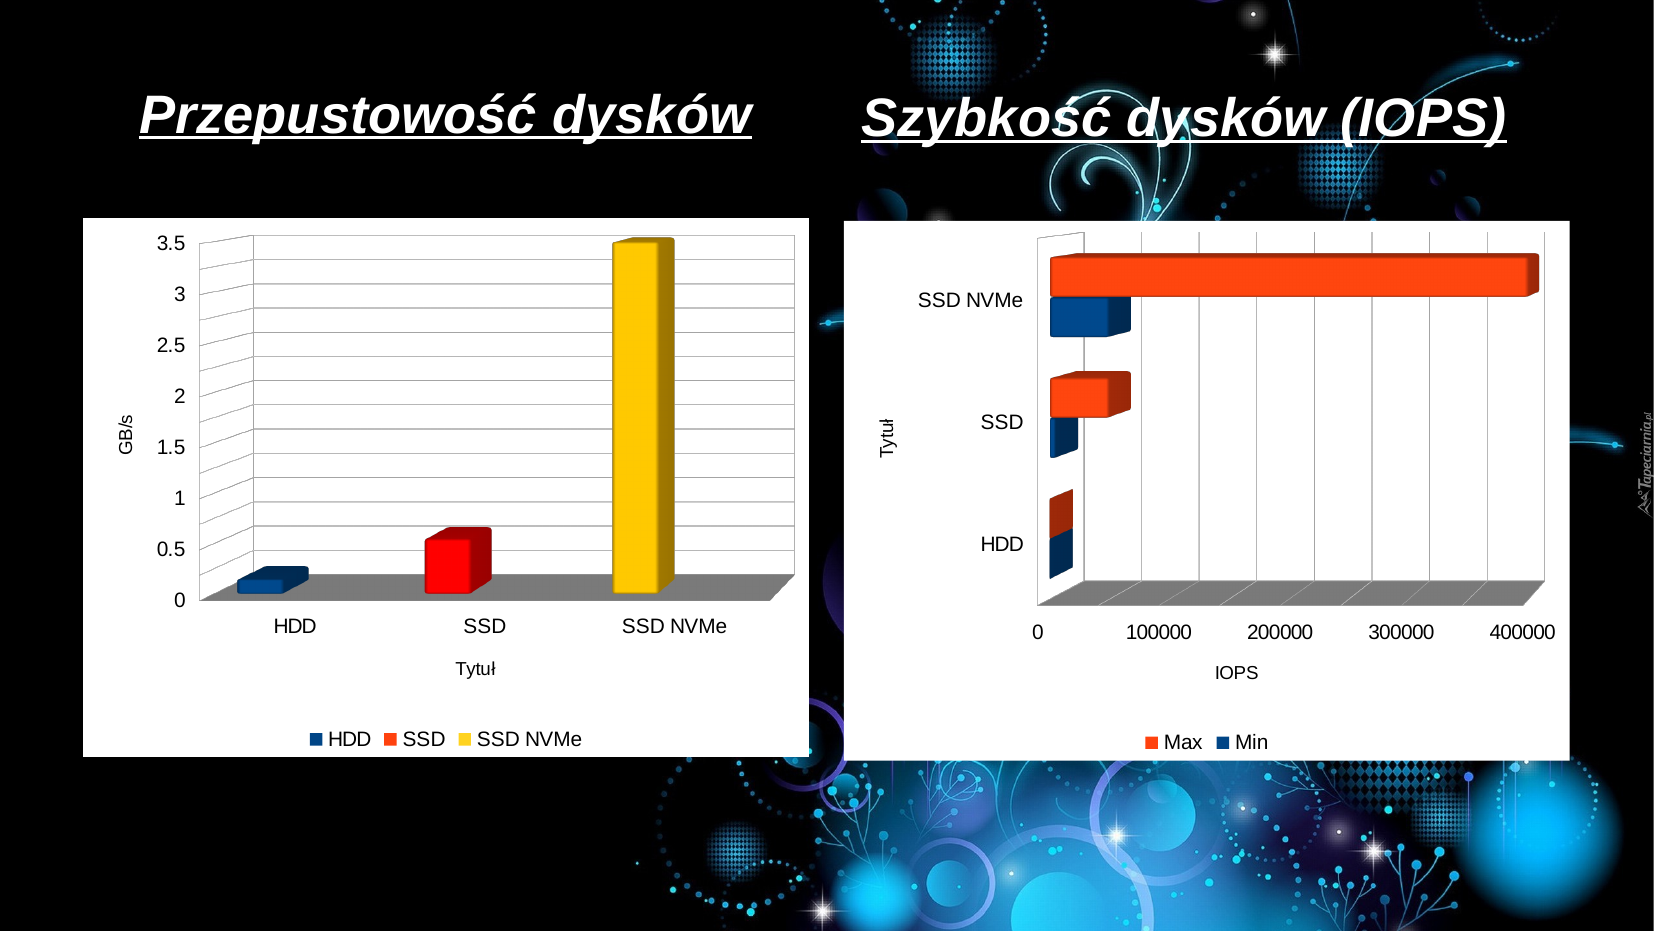

Szybkość dysków (IOPS)
# Przepustowość dysków
[unsupported chart]
[unsupported chart]